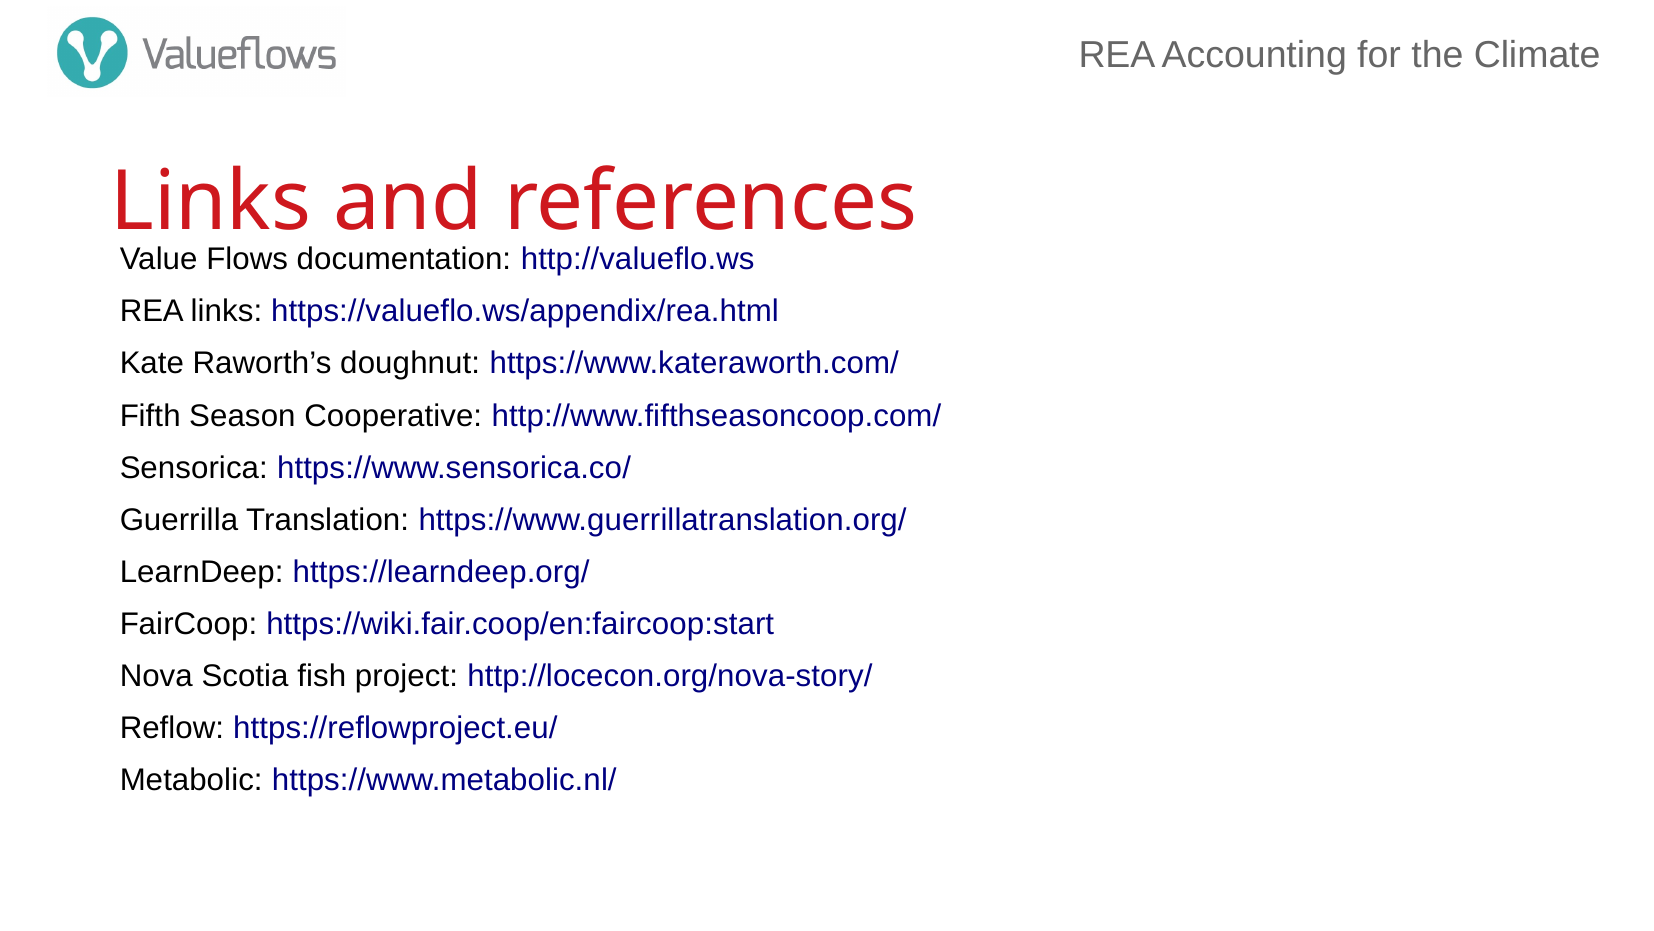

REA Accounting for the Climate
Links and references
Value Flows documentation: http://valueflo.ws
REA links: https://valueflo.ws/appendix/rea.html
Kate Raworth’s doughnut: https://www.kateraworth.com/
Fifth Season Cooperative: http://www.fifthseasoncoop.com/
Sensorica: https://www.sensorica.co/
Guerrilla Translation: https://www.guerrillatranslation.org/
LearnDeep: https://learndeep.org/
FairCoop: https://wiki.fair.coop/en:faircoop:start
Nova Scotia fish project: http://locecon.org/nova-story/
Reflow: https://reflowproject.eu/
Metabolic: https://www.metabolic.nl/